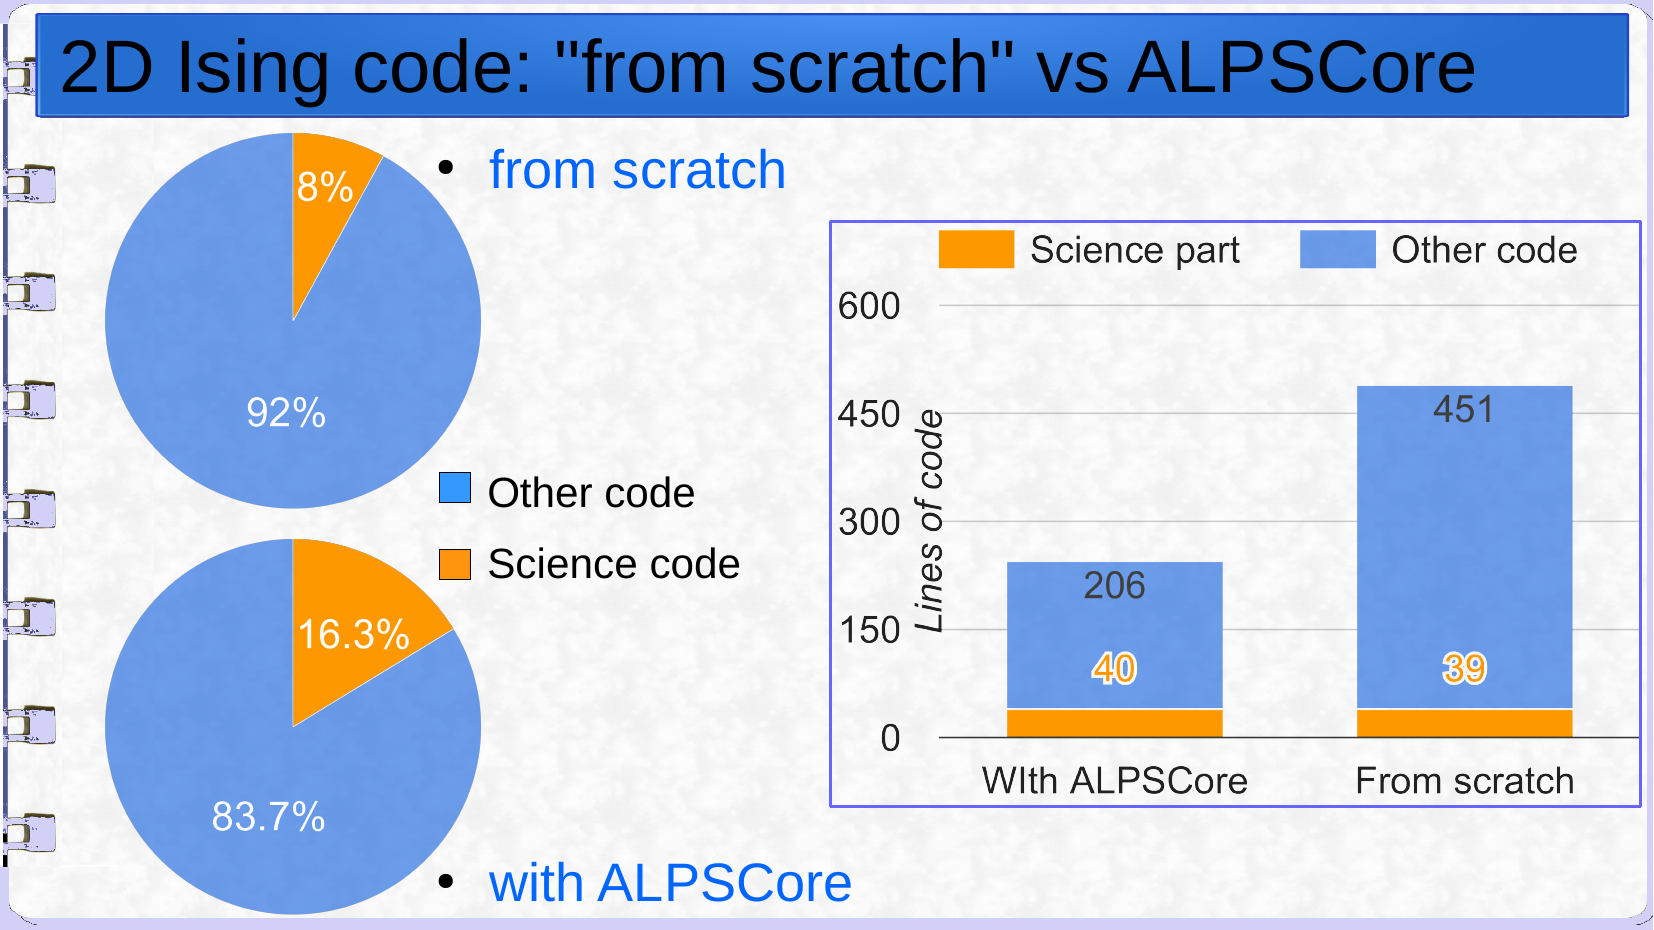

# 2D Ising code: "from scratch" vs ALPSCore
from scratch
Other code
Science code
with ALPSCore